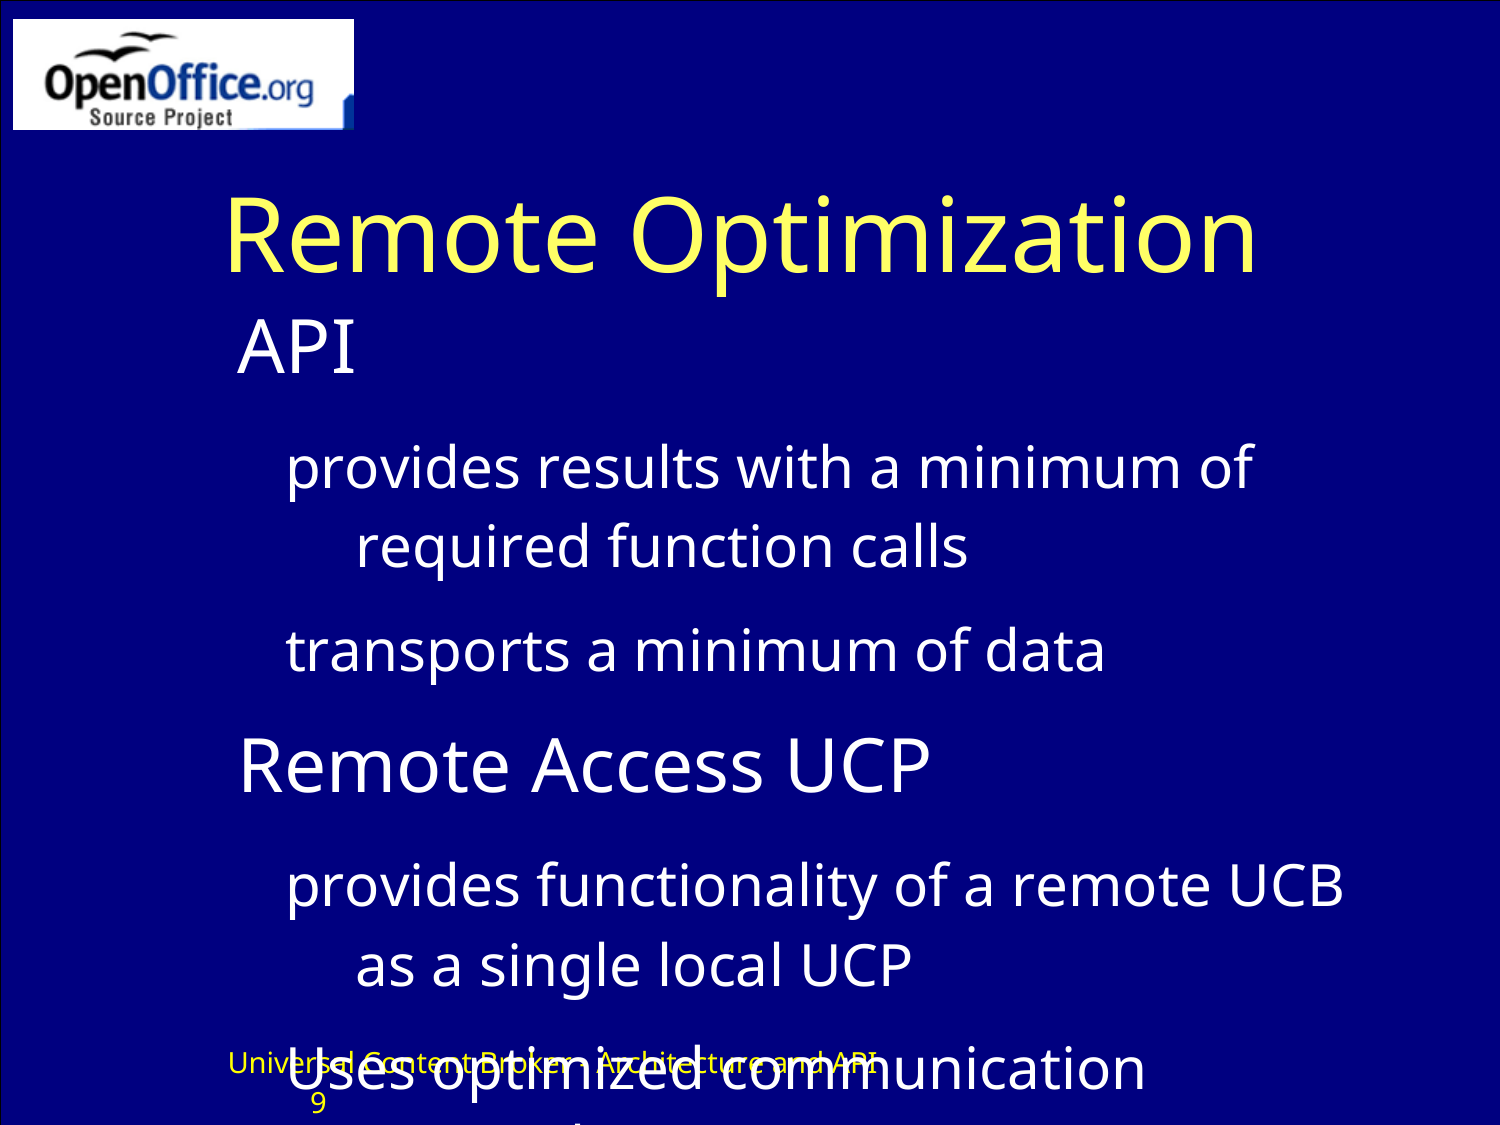

# Remote Optimization
API
provides results with a minimum of required function calls
transports a minimum of data
Remote Access UCP
provides functionality of a remote UCB as a single local UCP
Uses optimized communication protocol